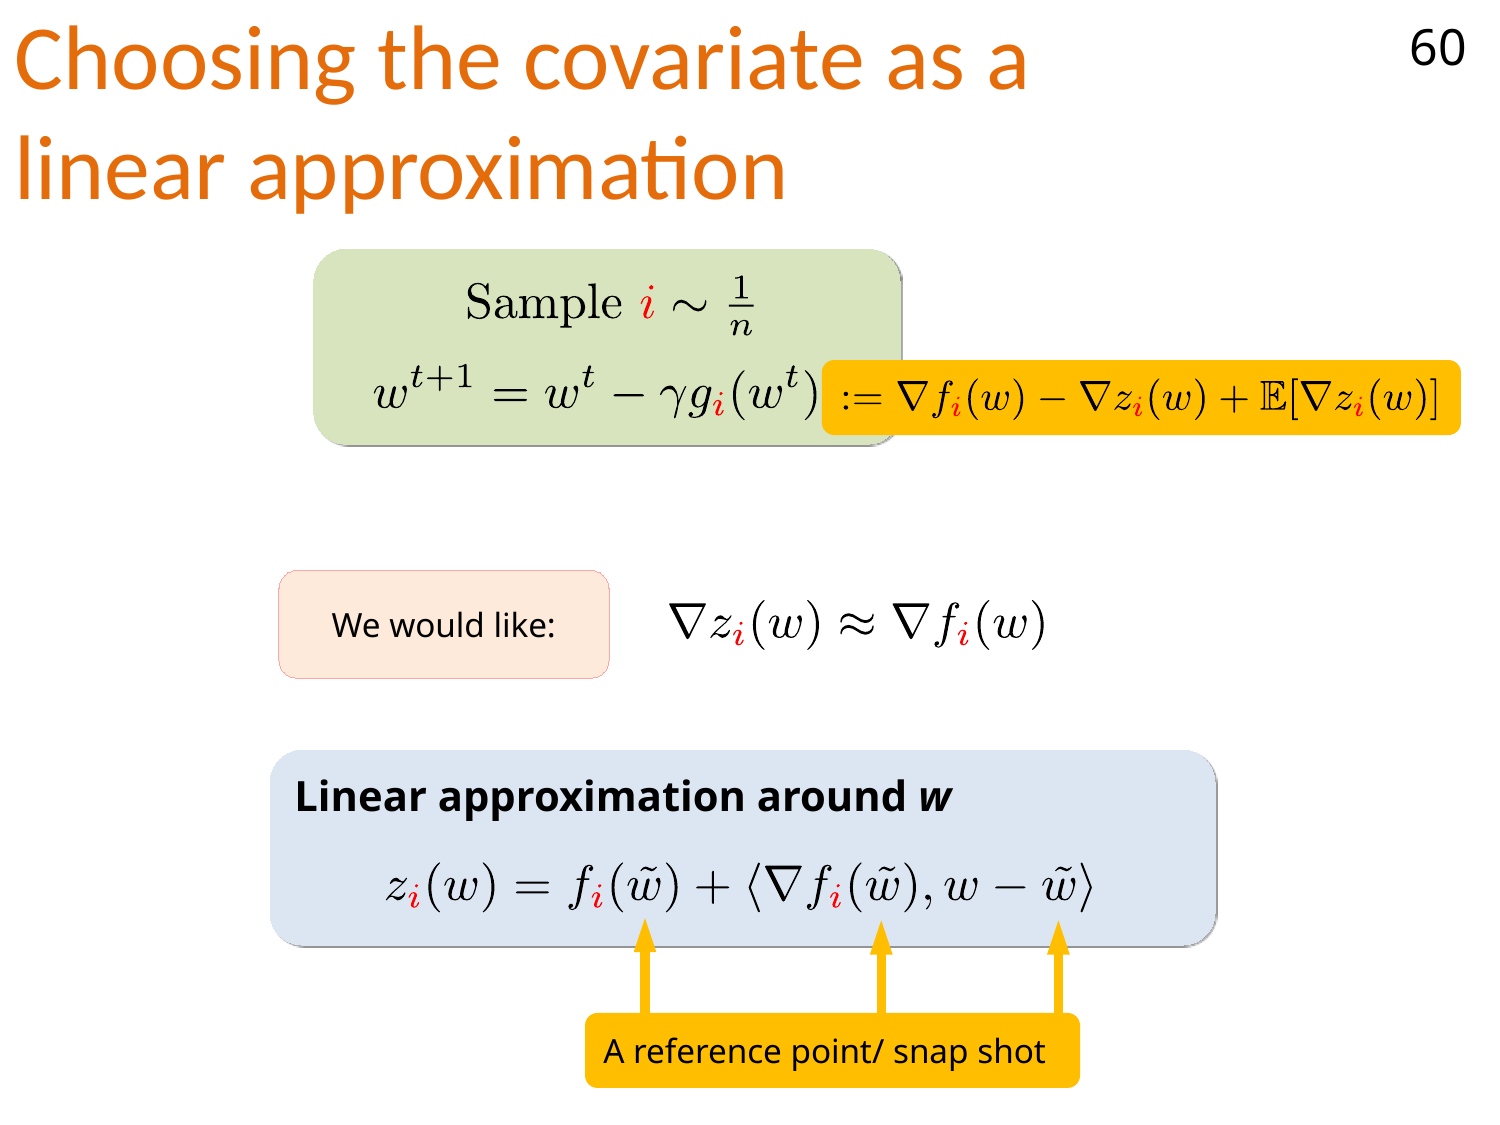

Choosing the covariate as a
linear approximation
We would like:
Linear approximation around w
A reference point/ snap shot